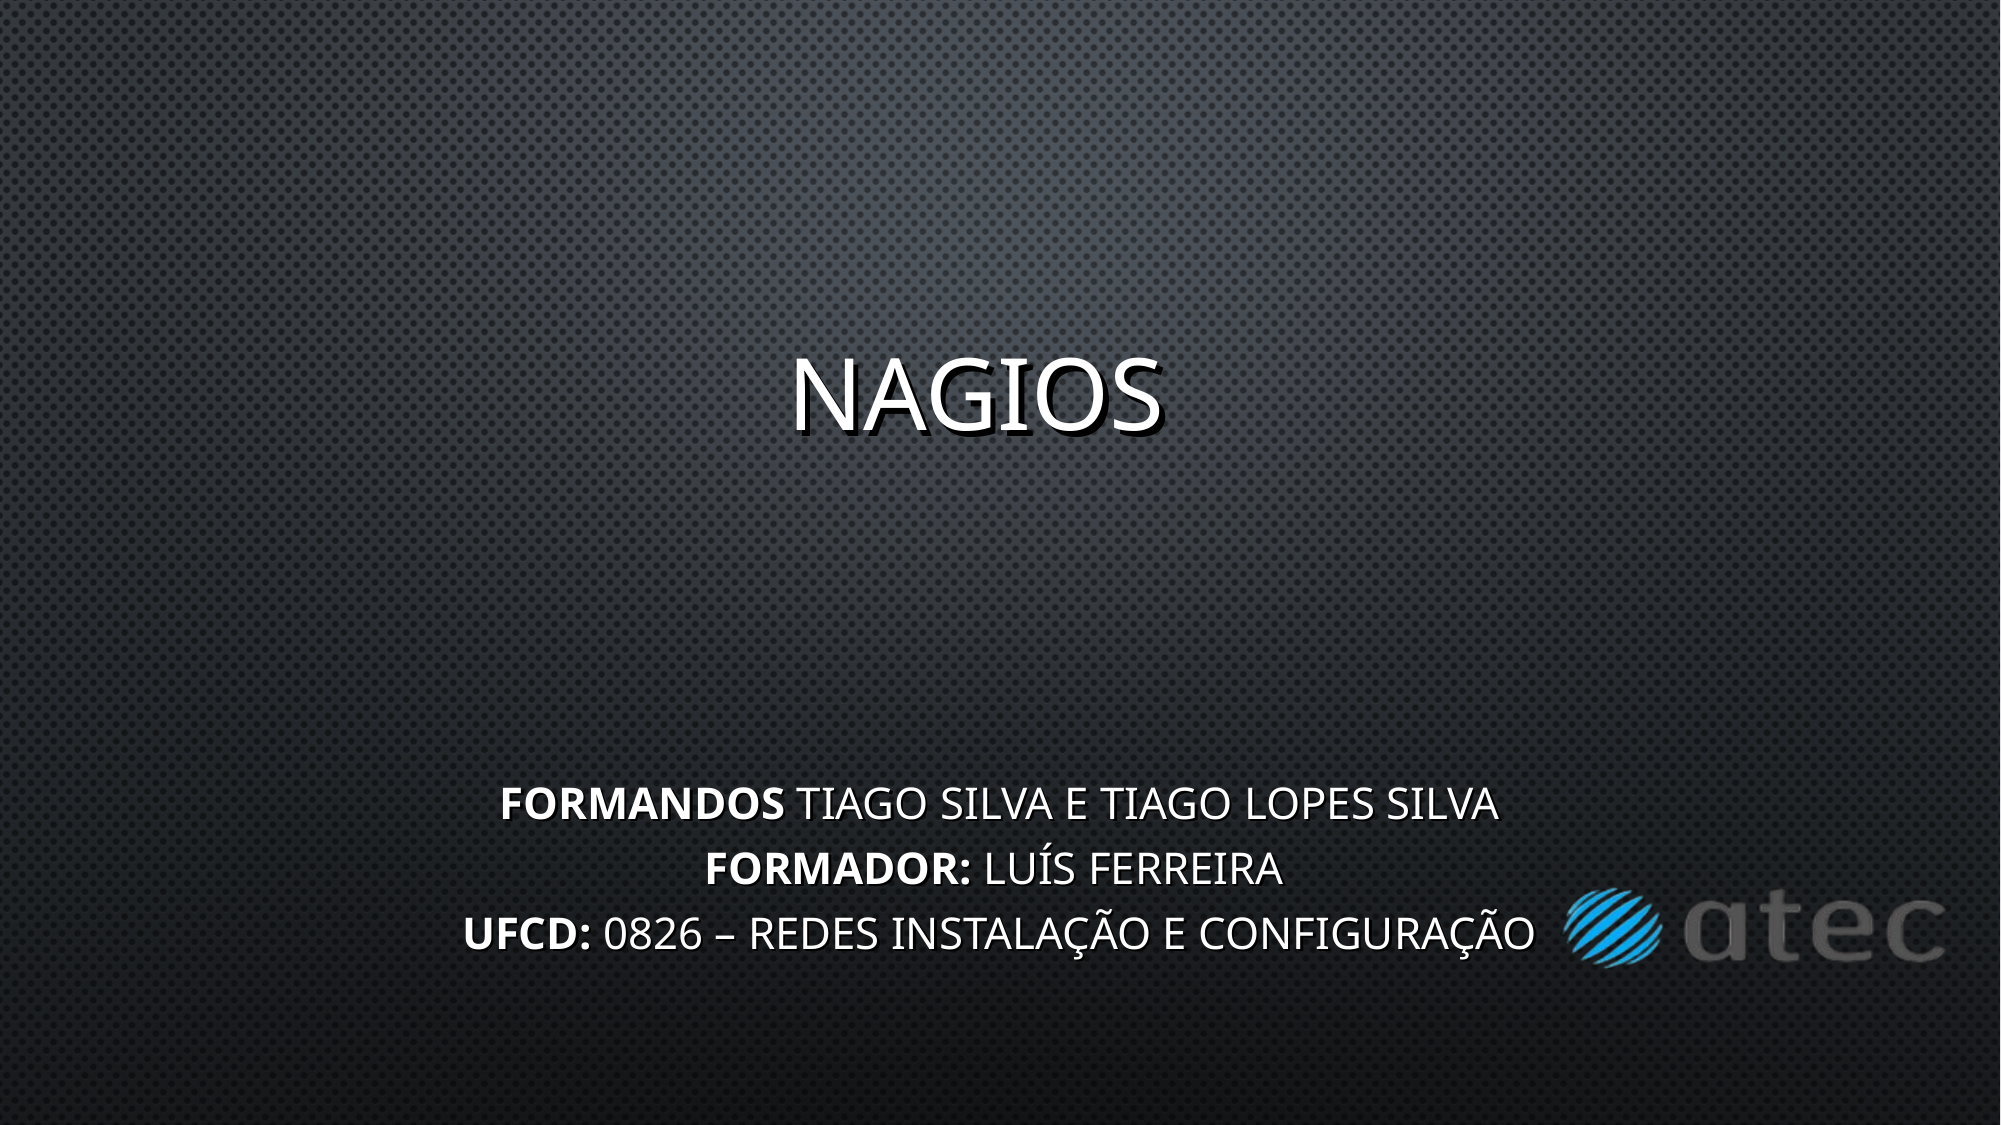

# Nagios
Formandos Tiago Silva e Tiago Lopes Silva
Formador: Luís Ferreira
UFCD: 0826 – Redes instalação e configuração